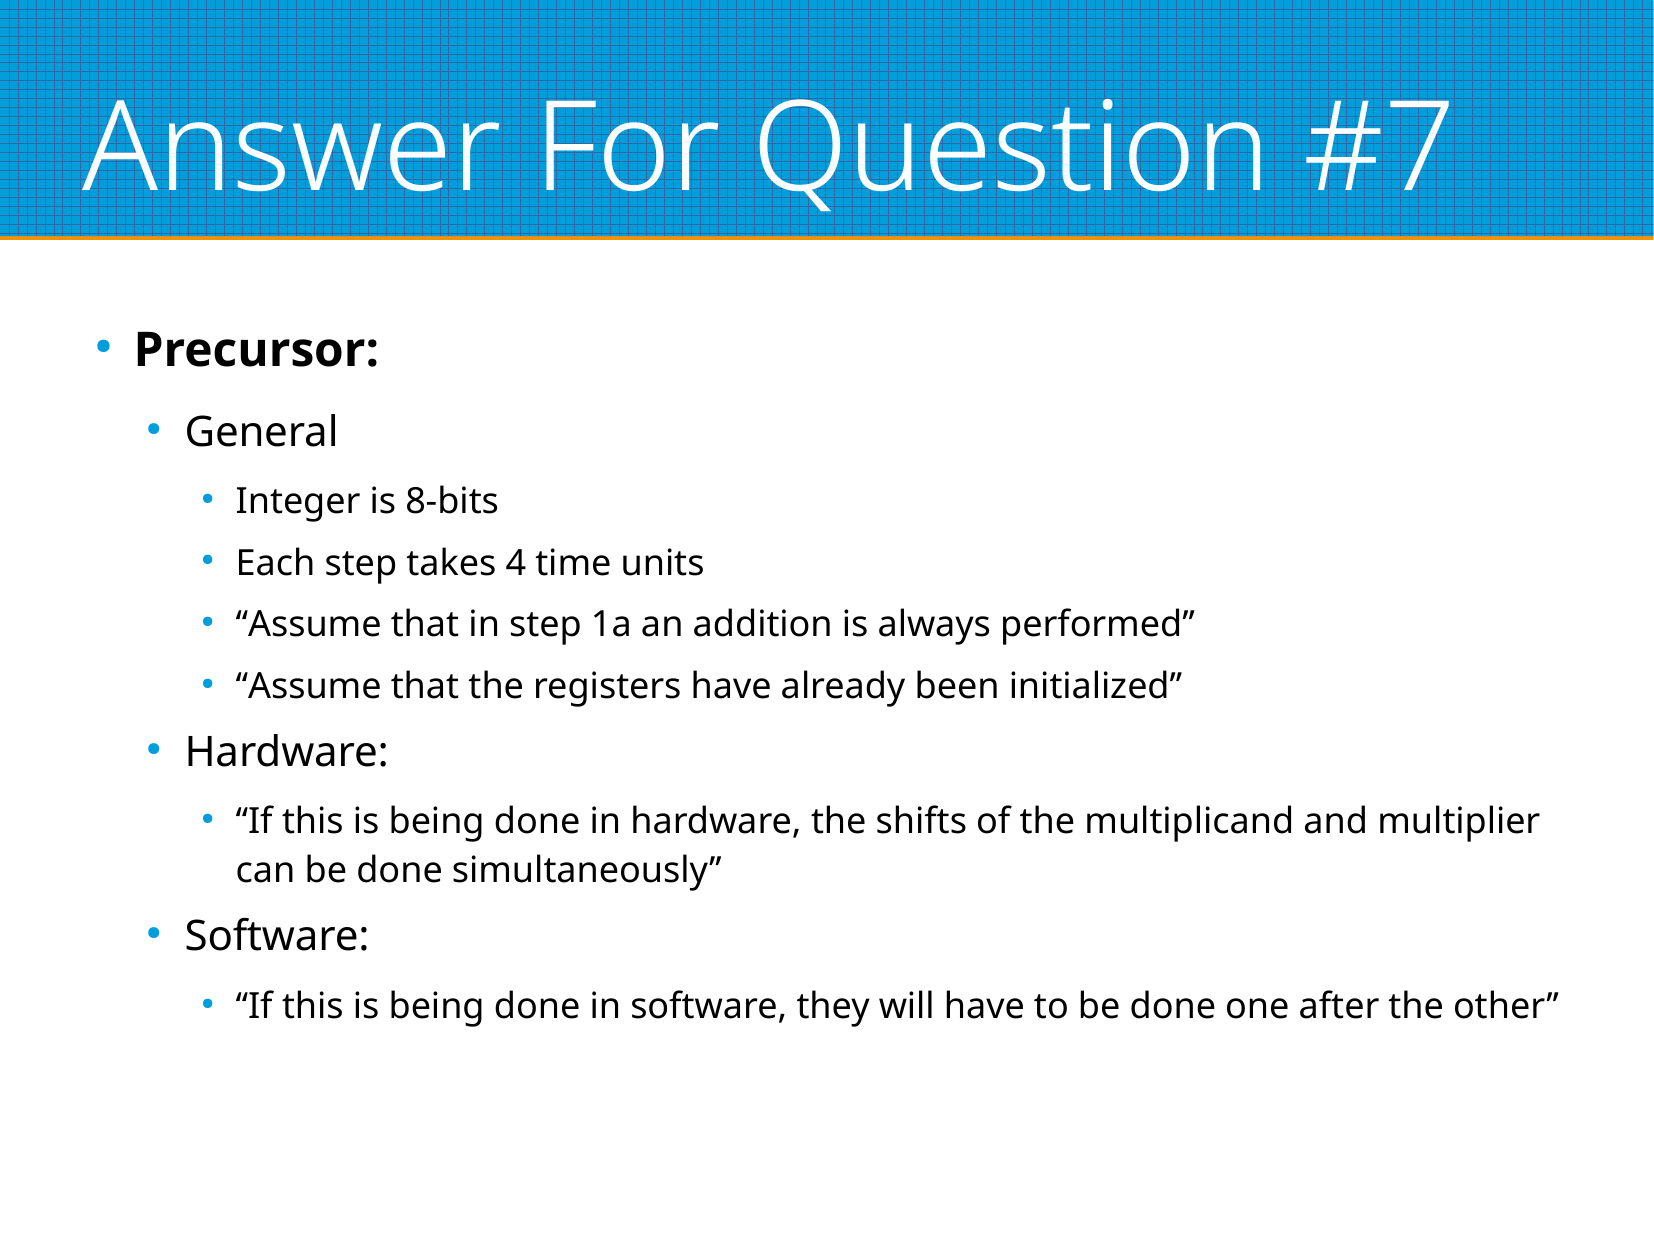

# Answer For Question #7
Precursor:
General
Integer is 8-bits
Each step takes 4 time units
‘‘Assume that in step 1a an addition is always performed’’
‘‘Assume that the registers have already been initialized’’
Hardware:
‘‘If this is being done in hardware, the shifts of the multiplicand and multiplier can be done simultaneously’’
Software:
‘‘If this is being done in software, they will have to be done one after the other’’